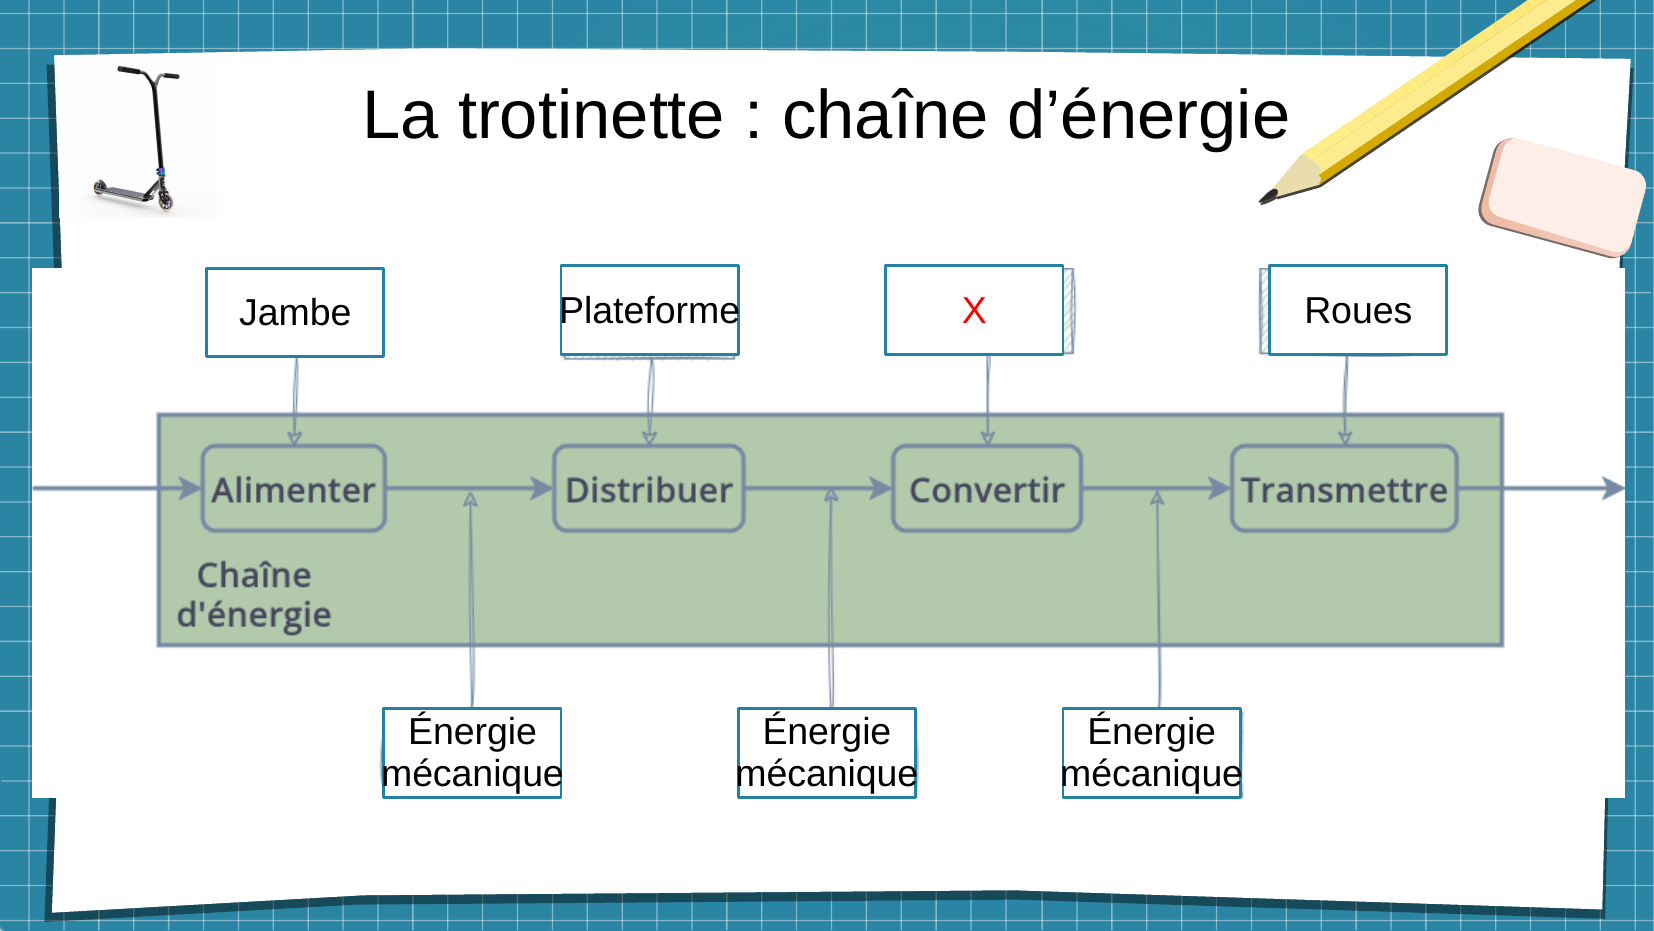

# La trotinette : chaîne d’énergie
Plateforme
X
Roues
Jambe
Énergie
mécanique
Énergie
mécanique
Énergie
mécanique